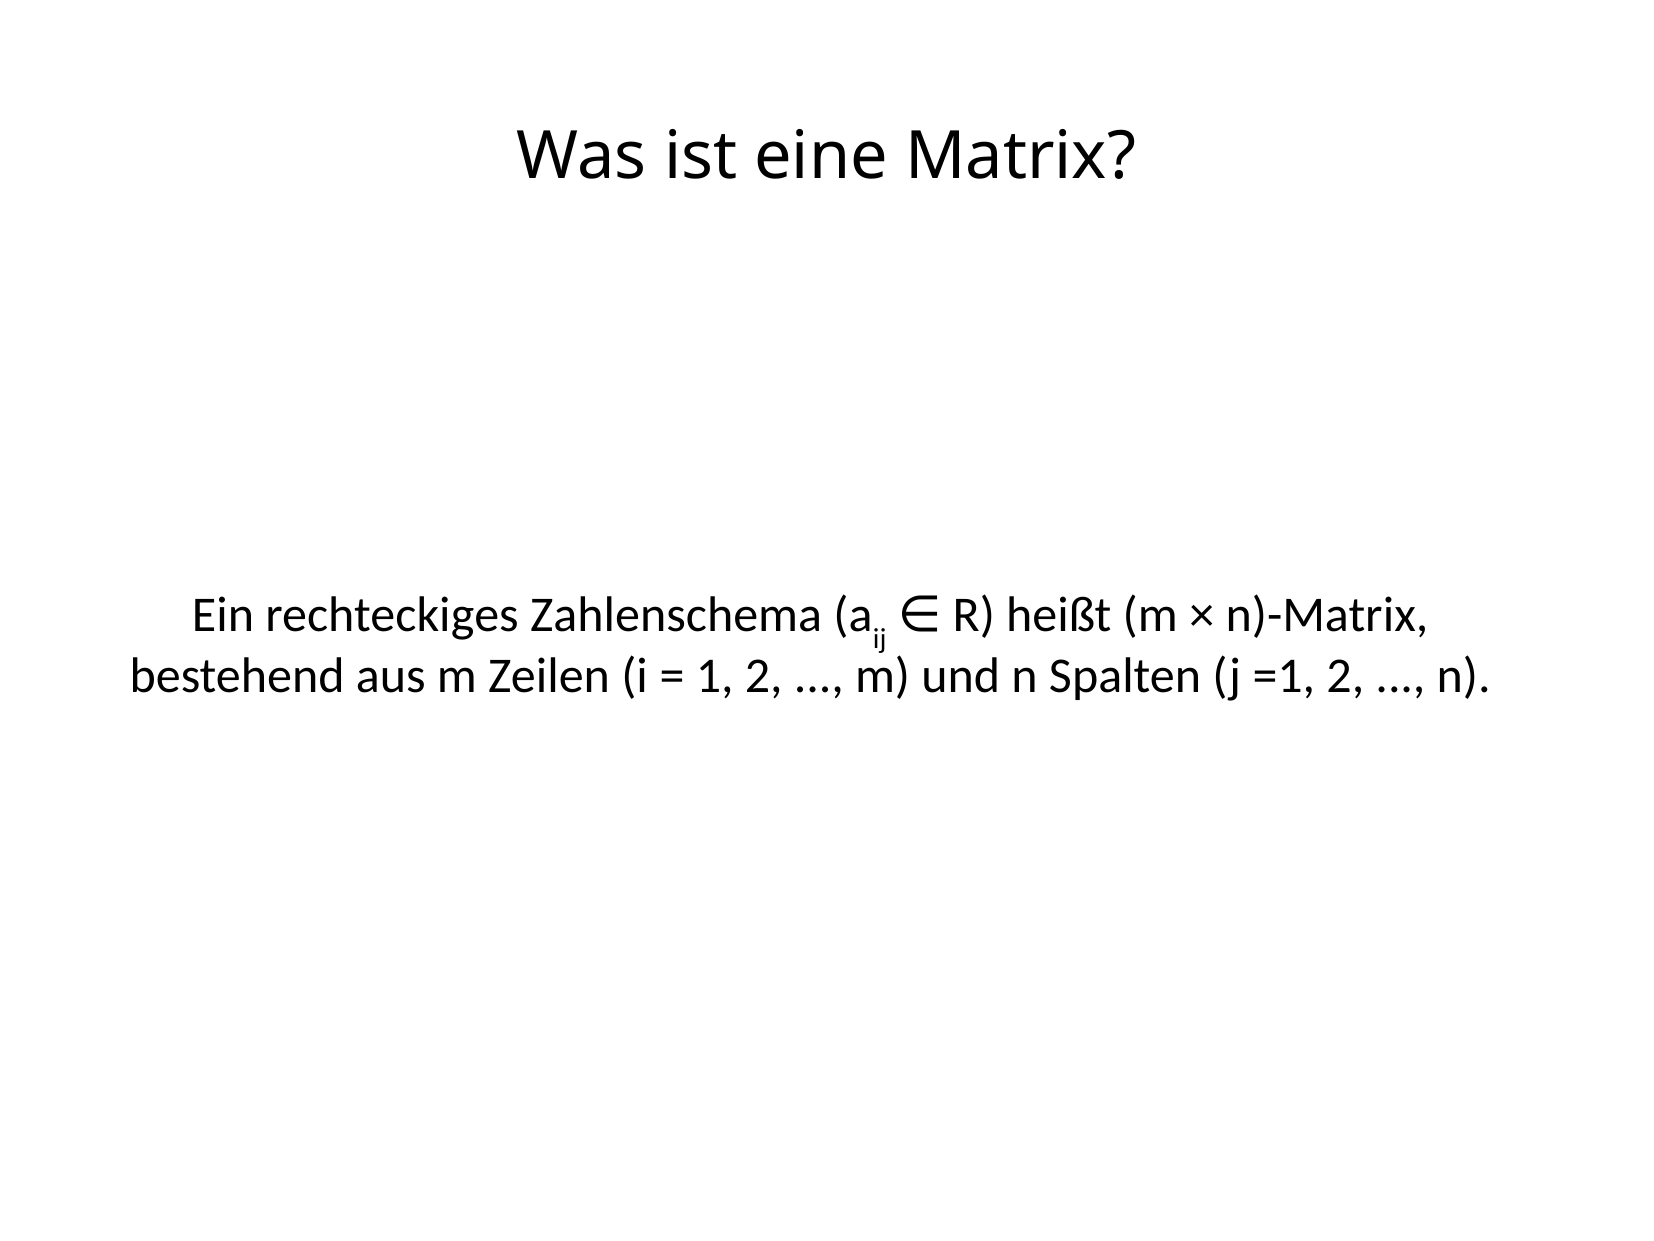

# Was ist eine Matrix?
Ein rechteckiges Zahlenschema (aij ∈ R) heißt (m × n)-Matrix, bestehend aus m Zeilen (i = 1, 2, ..., m) und n Spalten (j =1, 2, ..., n).